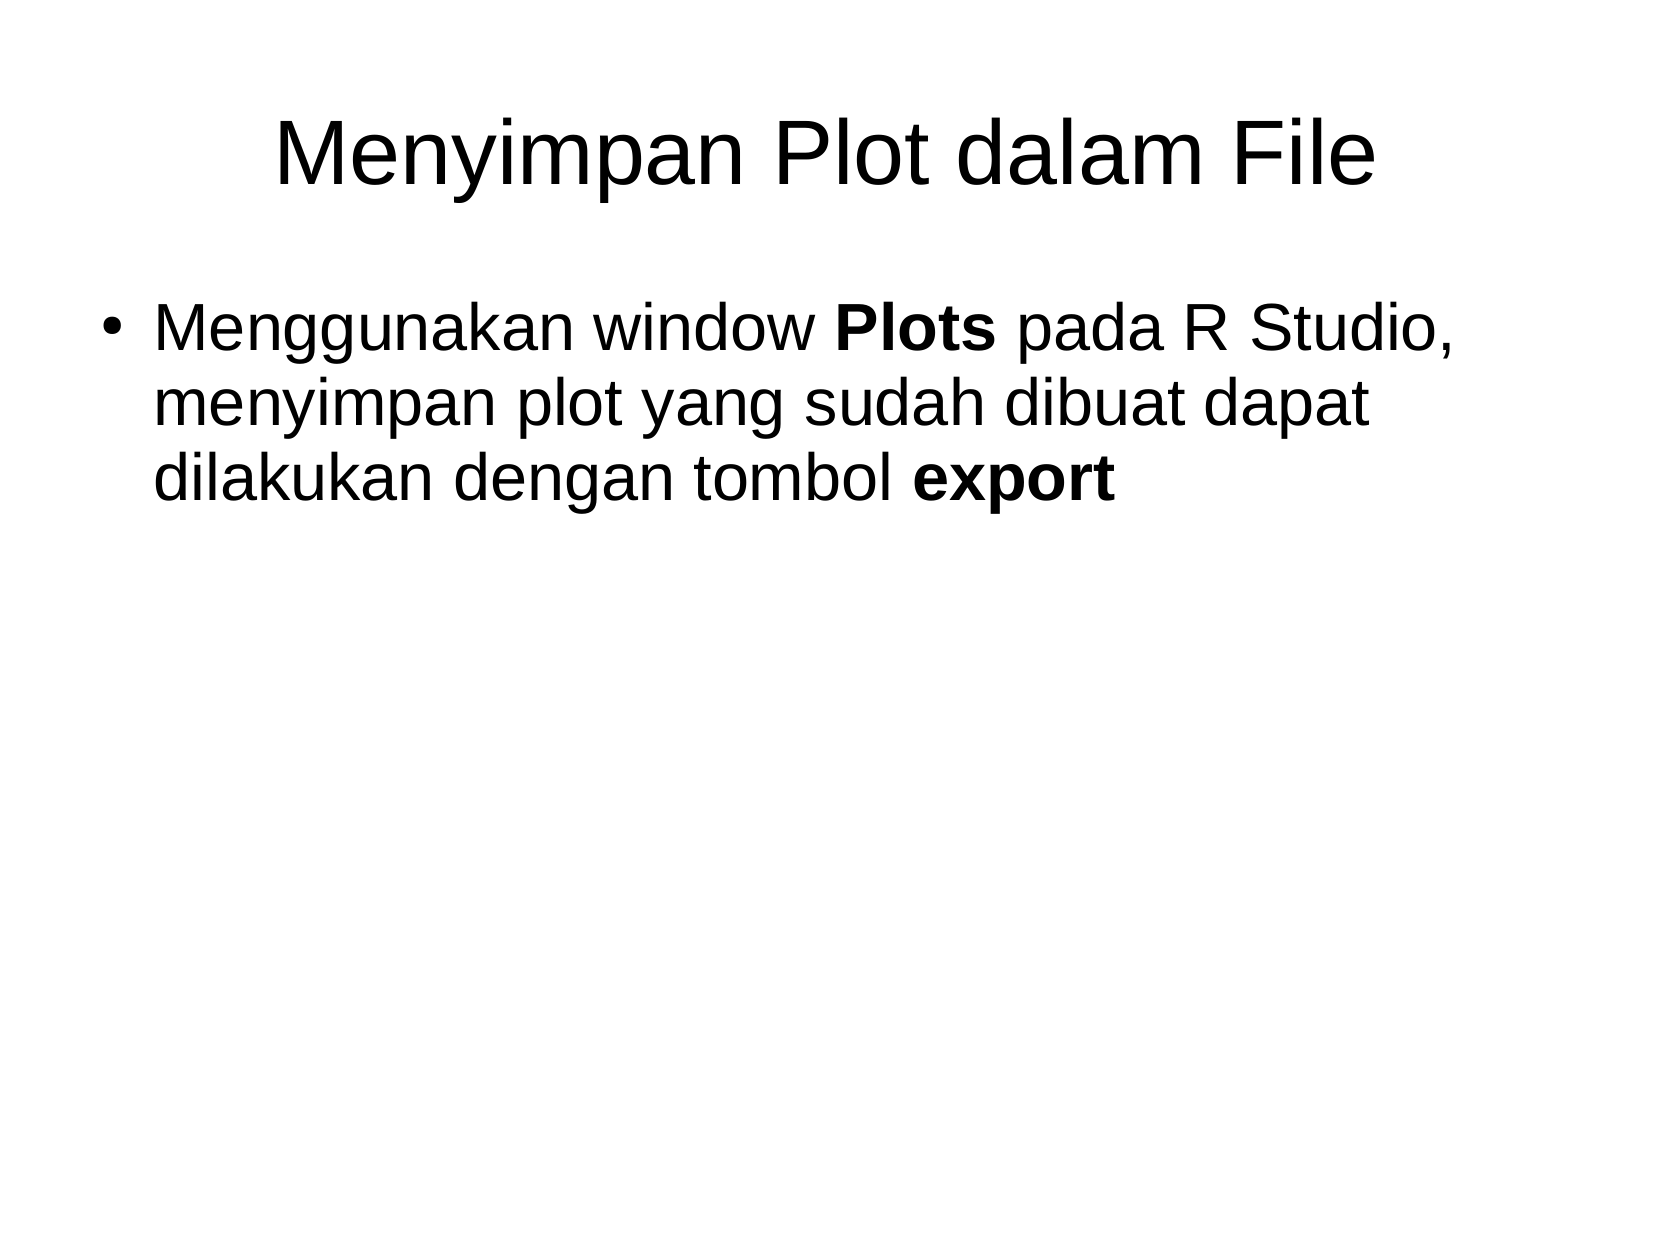

# Menyimpan Plot dalam File
Menggunakan window Plots pada R Studio, menyimpan plot yang sudah dibuat dapat dilakukan dengan tombol export